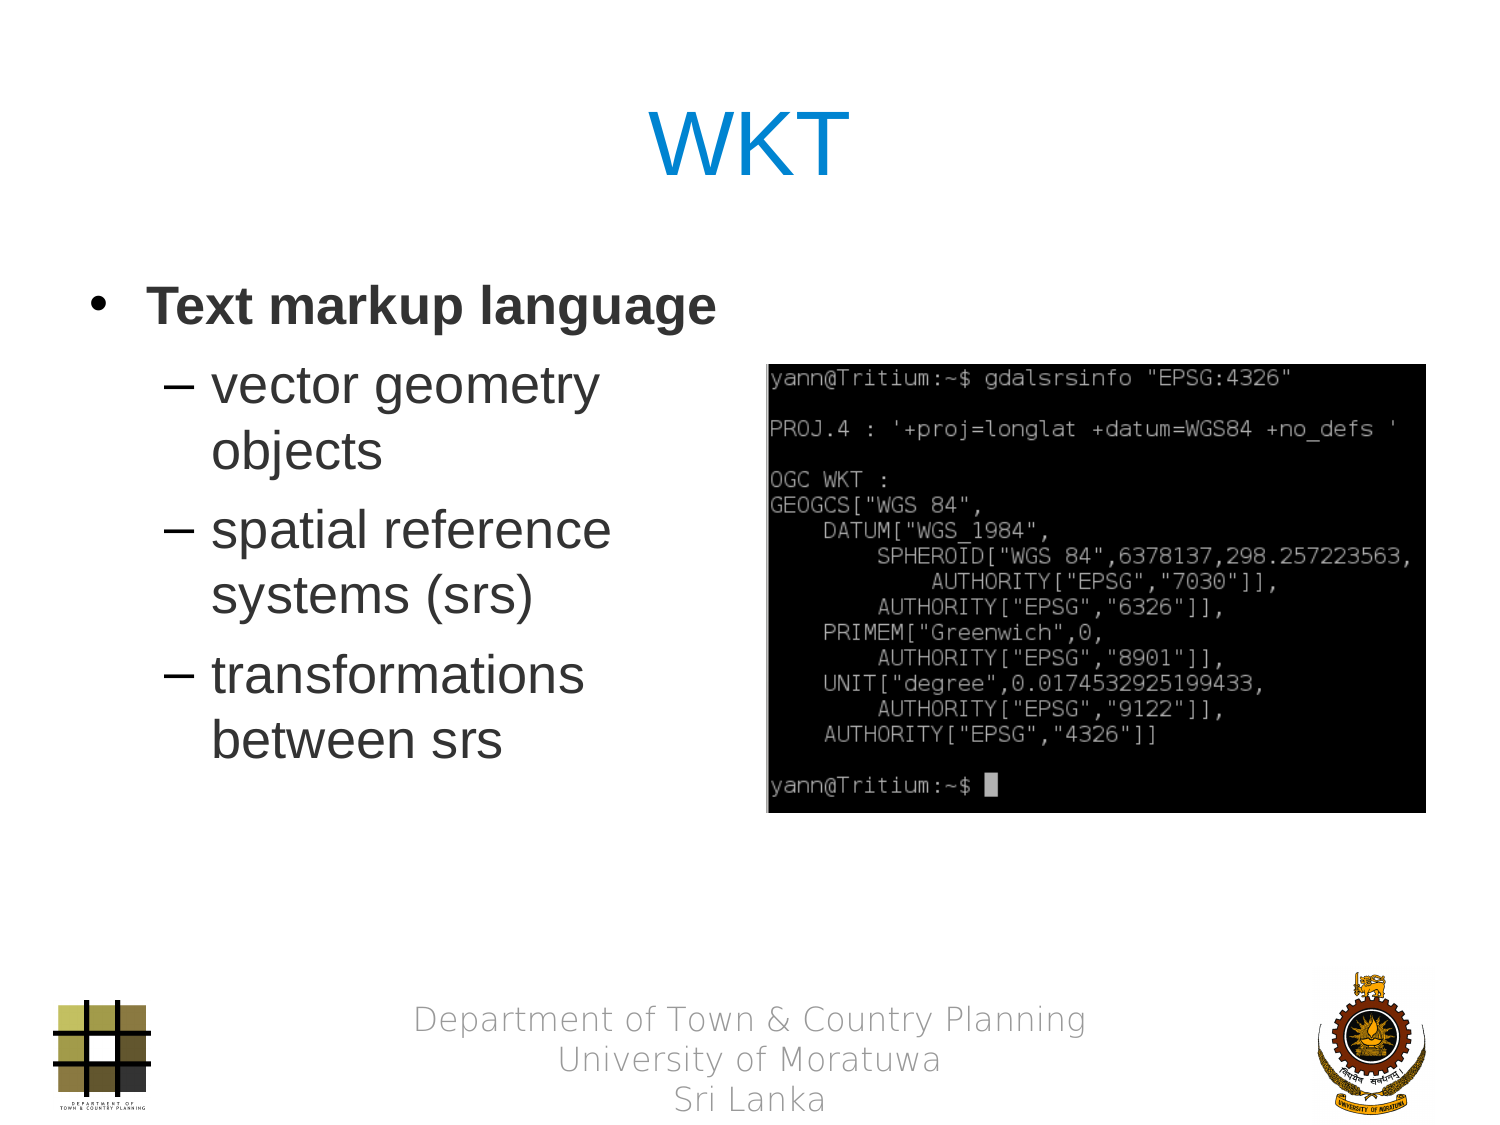

# WKT
Text markup language
vector geometry objects
spatial reference systems (srs)
transformations between srs